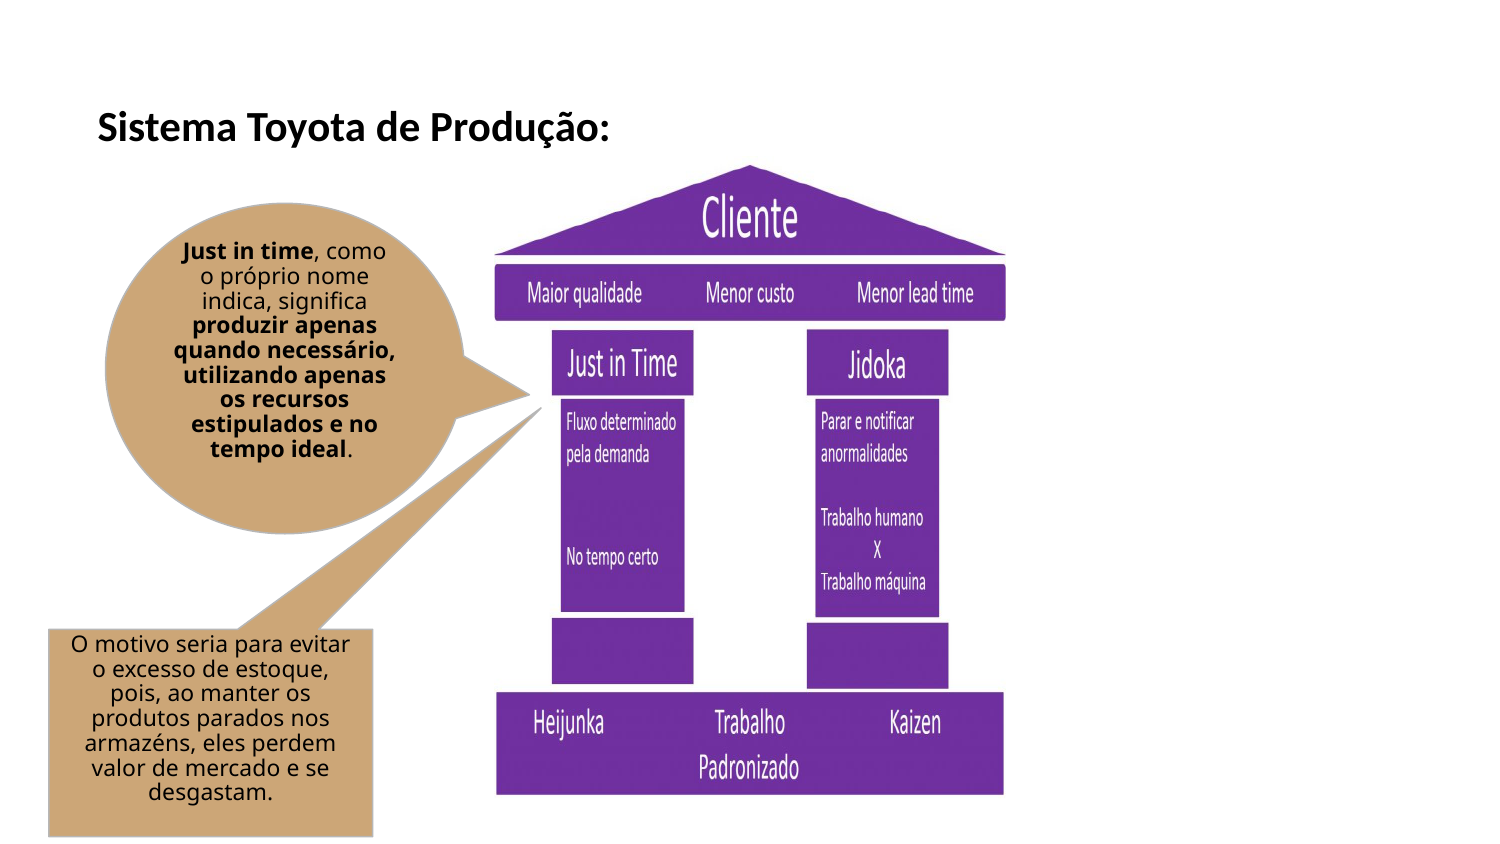

Sistema Toyota de Produção:
Just in time, como o próprio nome indica, significa produzir apenas quando necessário, utilizando apenas os recursos estipulados e no tempo ideal.
O motivo seria para evitar o excesso de estoque, pois, ao manter os produtos parados nos armazéns, eles perdem valor de mercado e se desgastam.